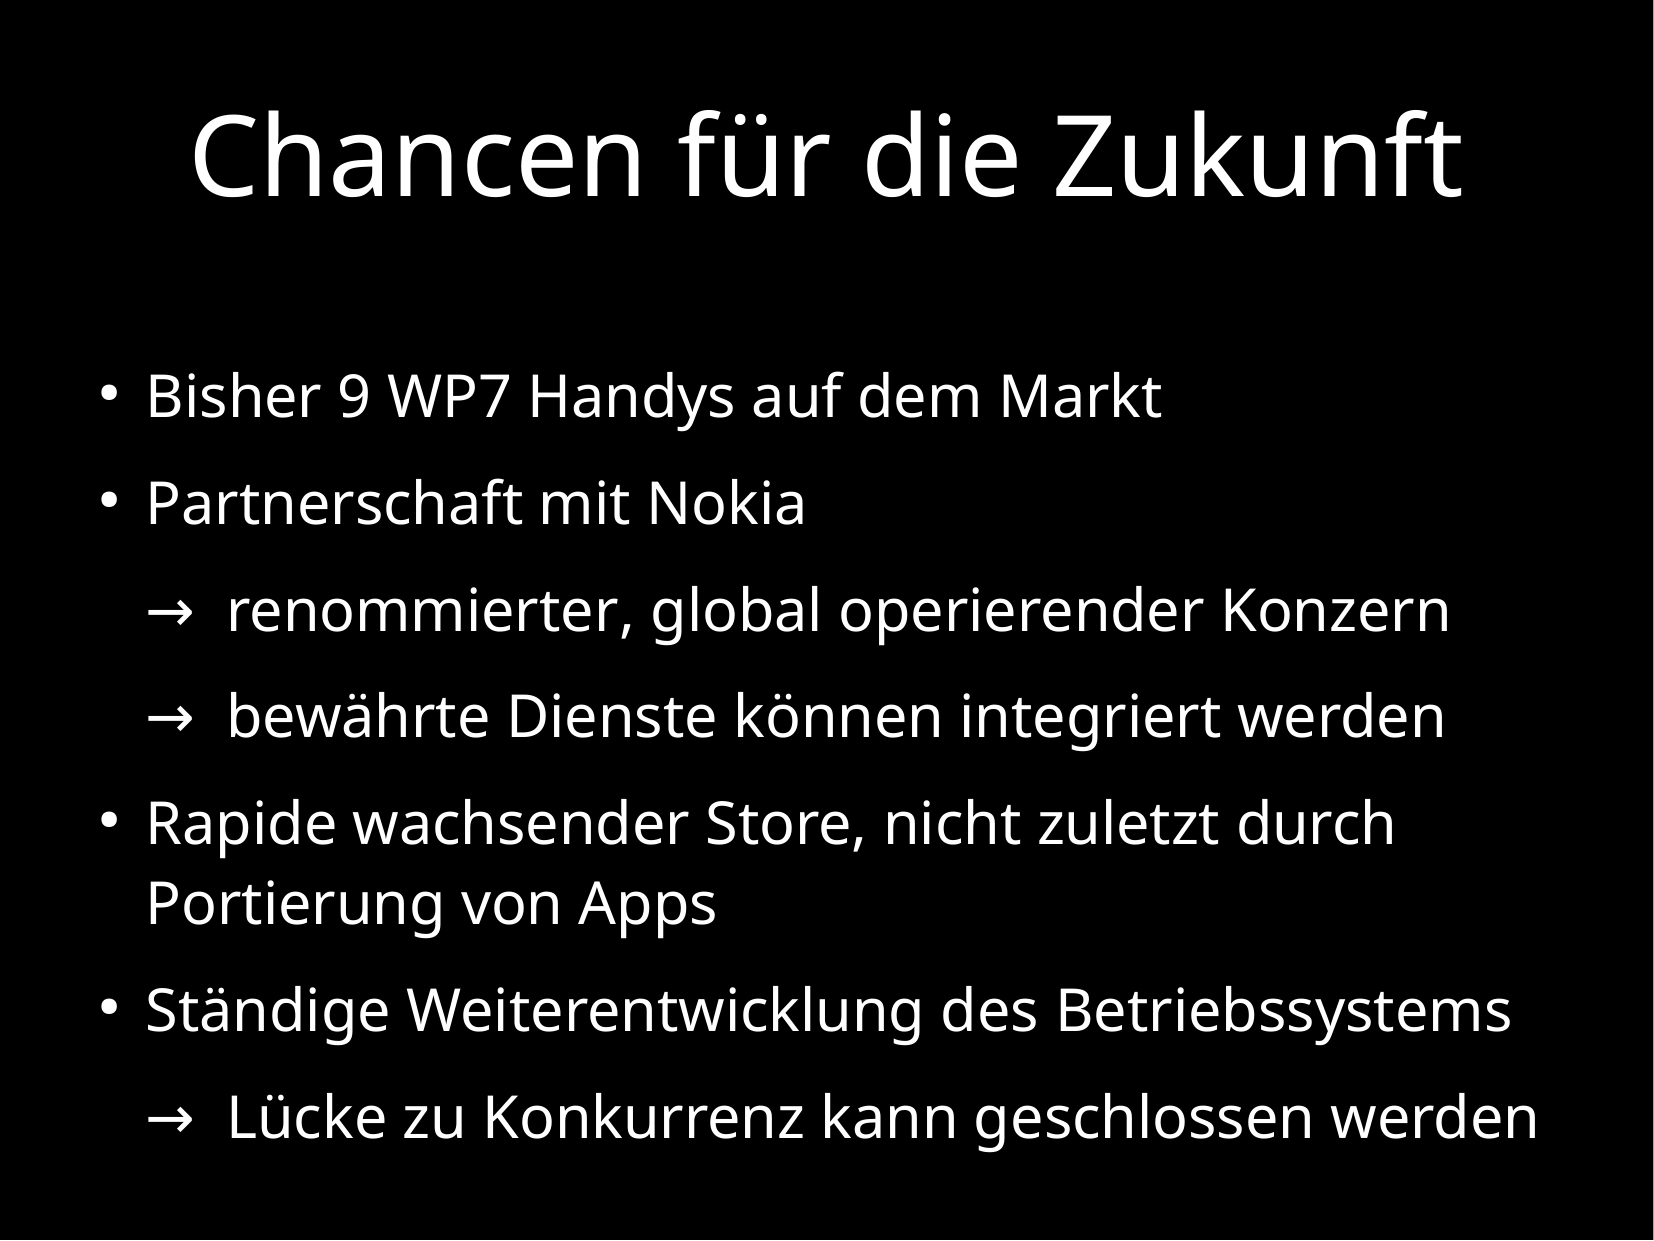

# Chancen für die Zukunft
Bisher 9 WP7 Handys auf dem Markt
Partnerschaft mit Nokia
→ renommierter, global operierender Konzern
→ bewährte Dienste können integriert werden
Rapide wachsender Store, nicht zuletzt durch Portierung von Apps
Ständige Weiterentwicklung des Betriebssystems
→ Lücke zu Konkurrenz kann geschlossen werden